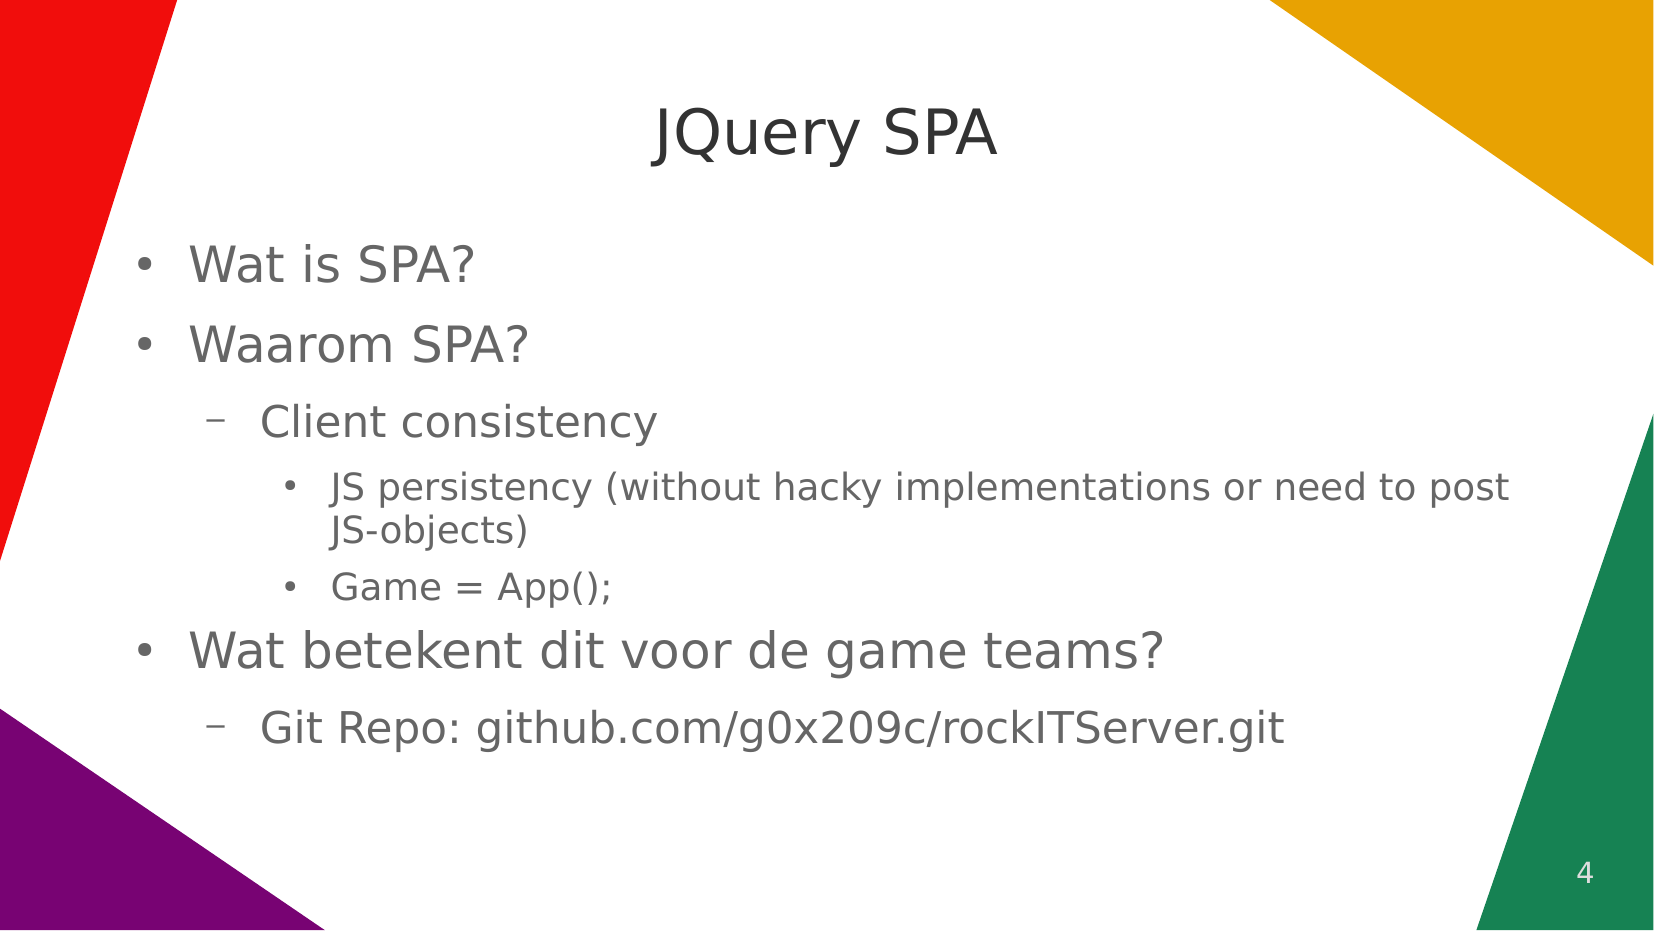

# JQuery SPA
Wat is SPA?
Waarom SPA?
Client consistency
JS persistency (without hacky implementations or need to post JS-objects)
Game = App();
Wat betekent dit voor de game teams?
Git Repo: github.com/g0x209c/rockITServer.git
4